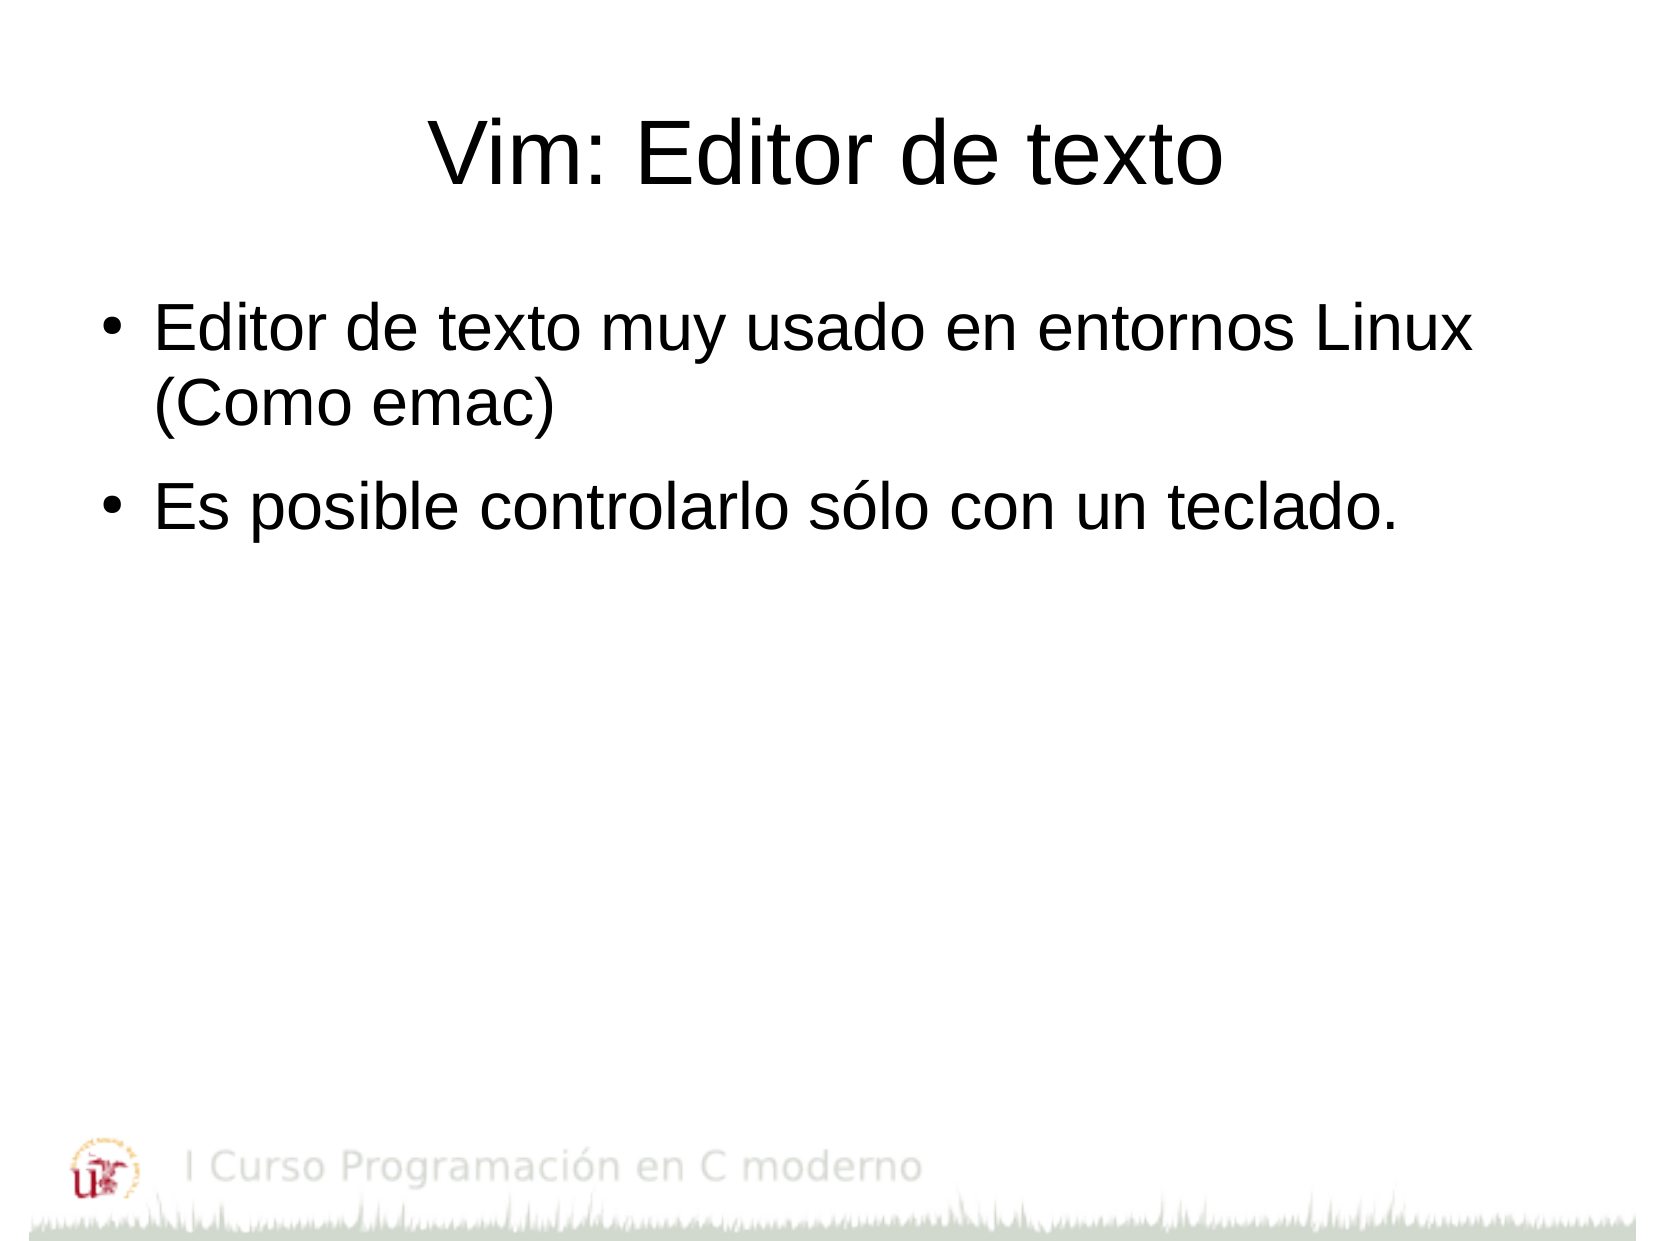

# Vim: Editor de texto
Editor de texto muy usado en entornos Linux (Como emac)
Es posible controlarlo sólo con un teclado.